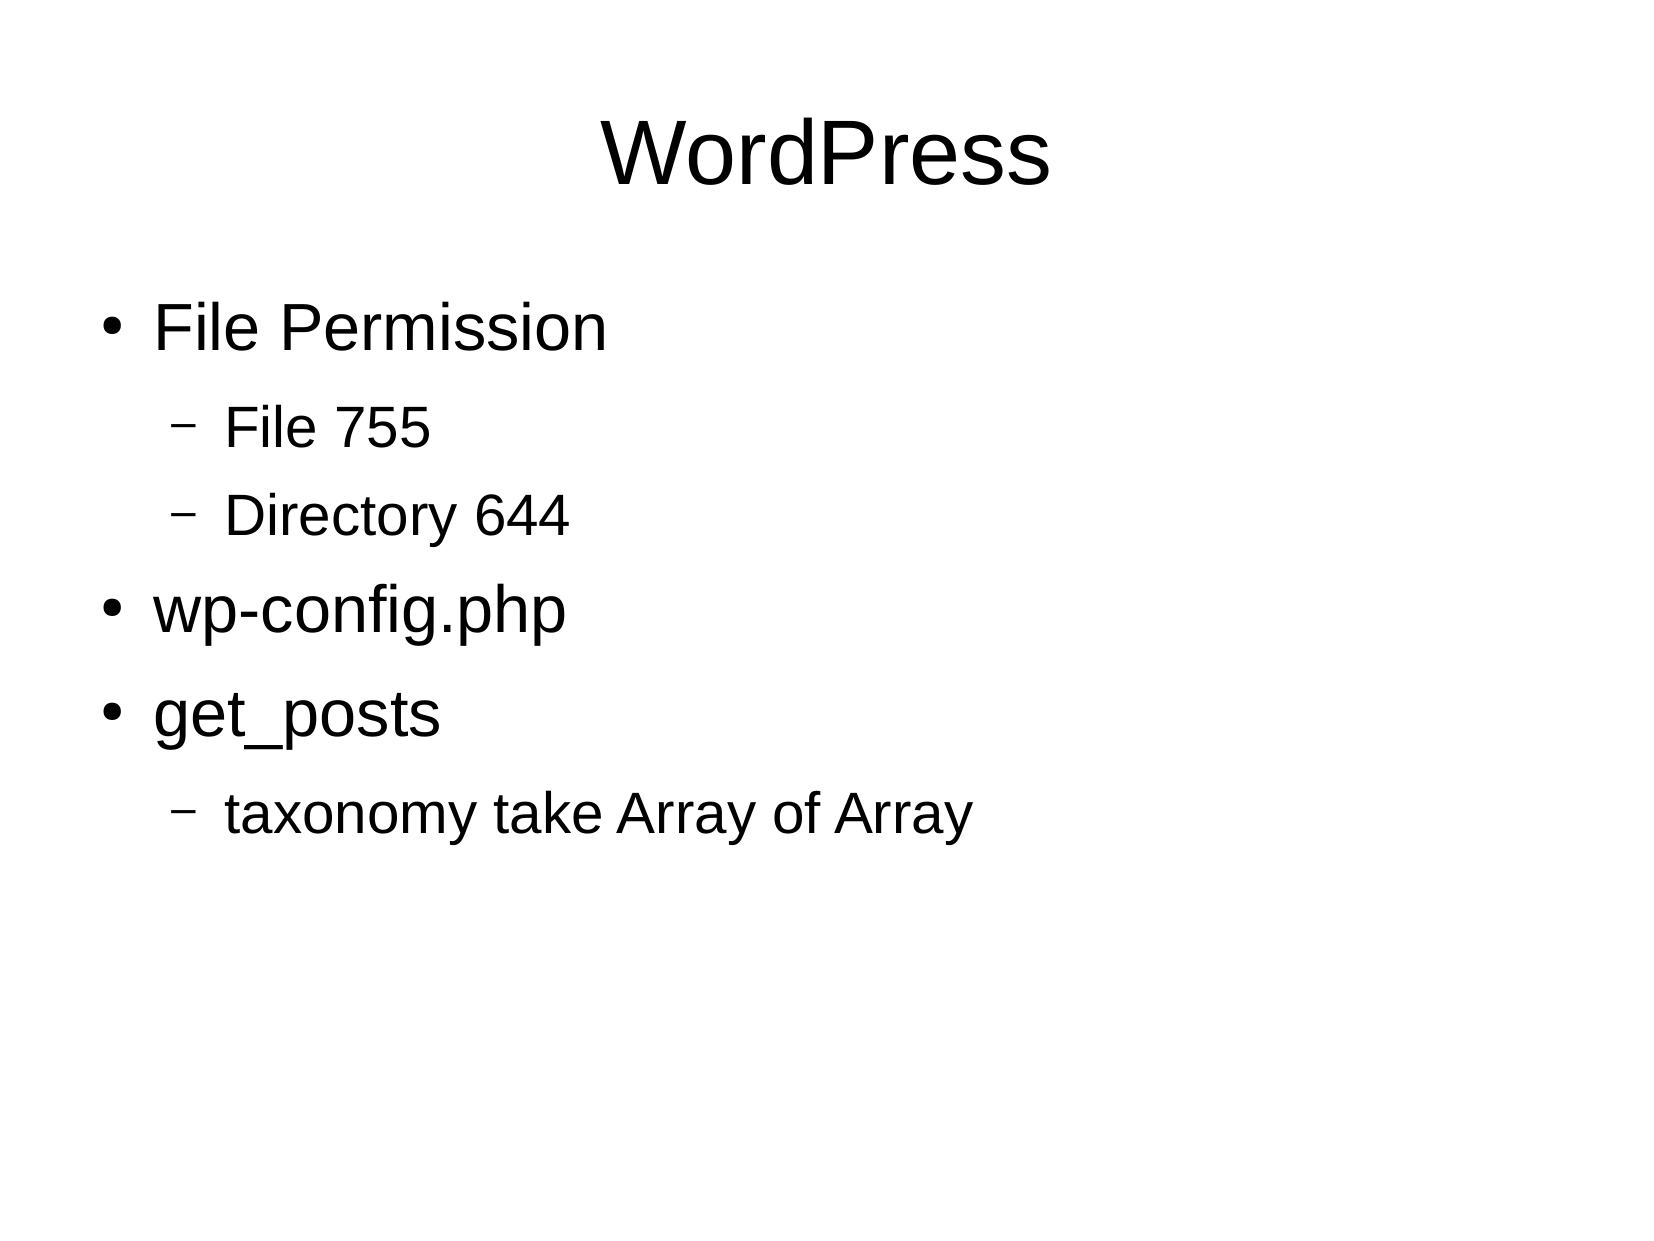

# WordPress
File Permission
File 755
Directory 644
wp-config.php
get_posts
taxonomy take Array of Array